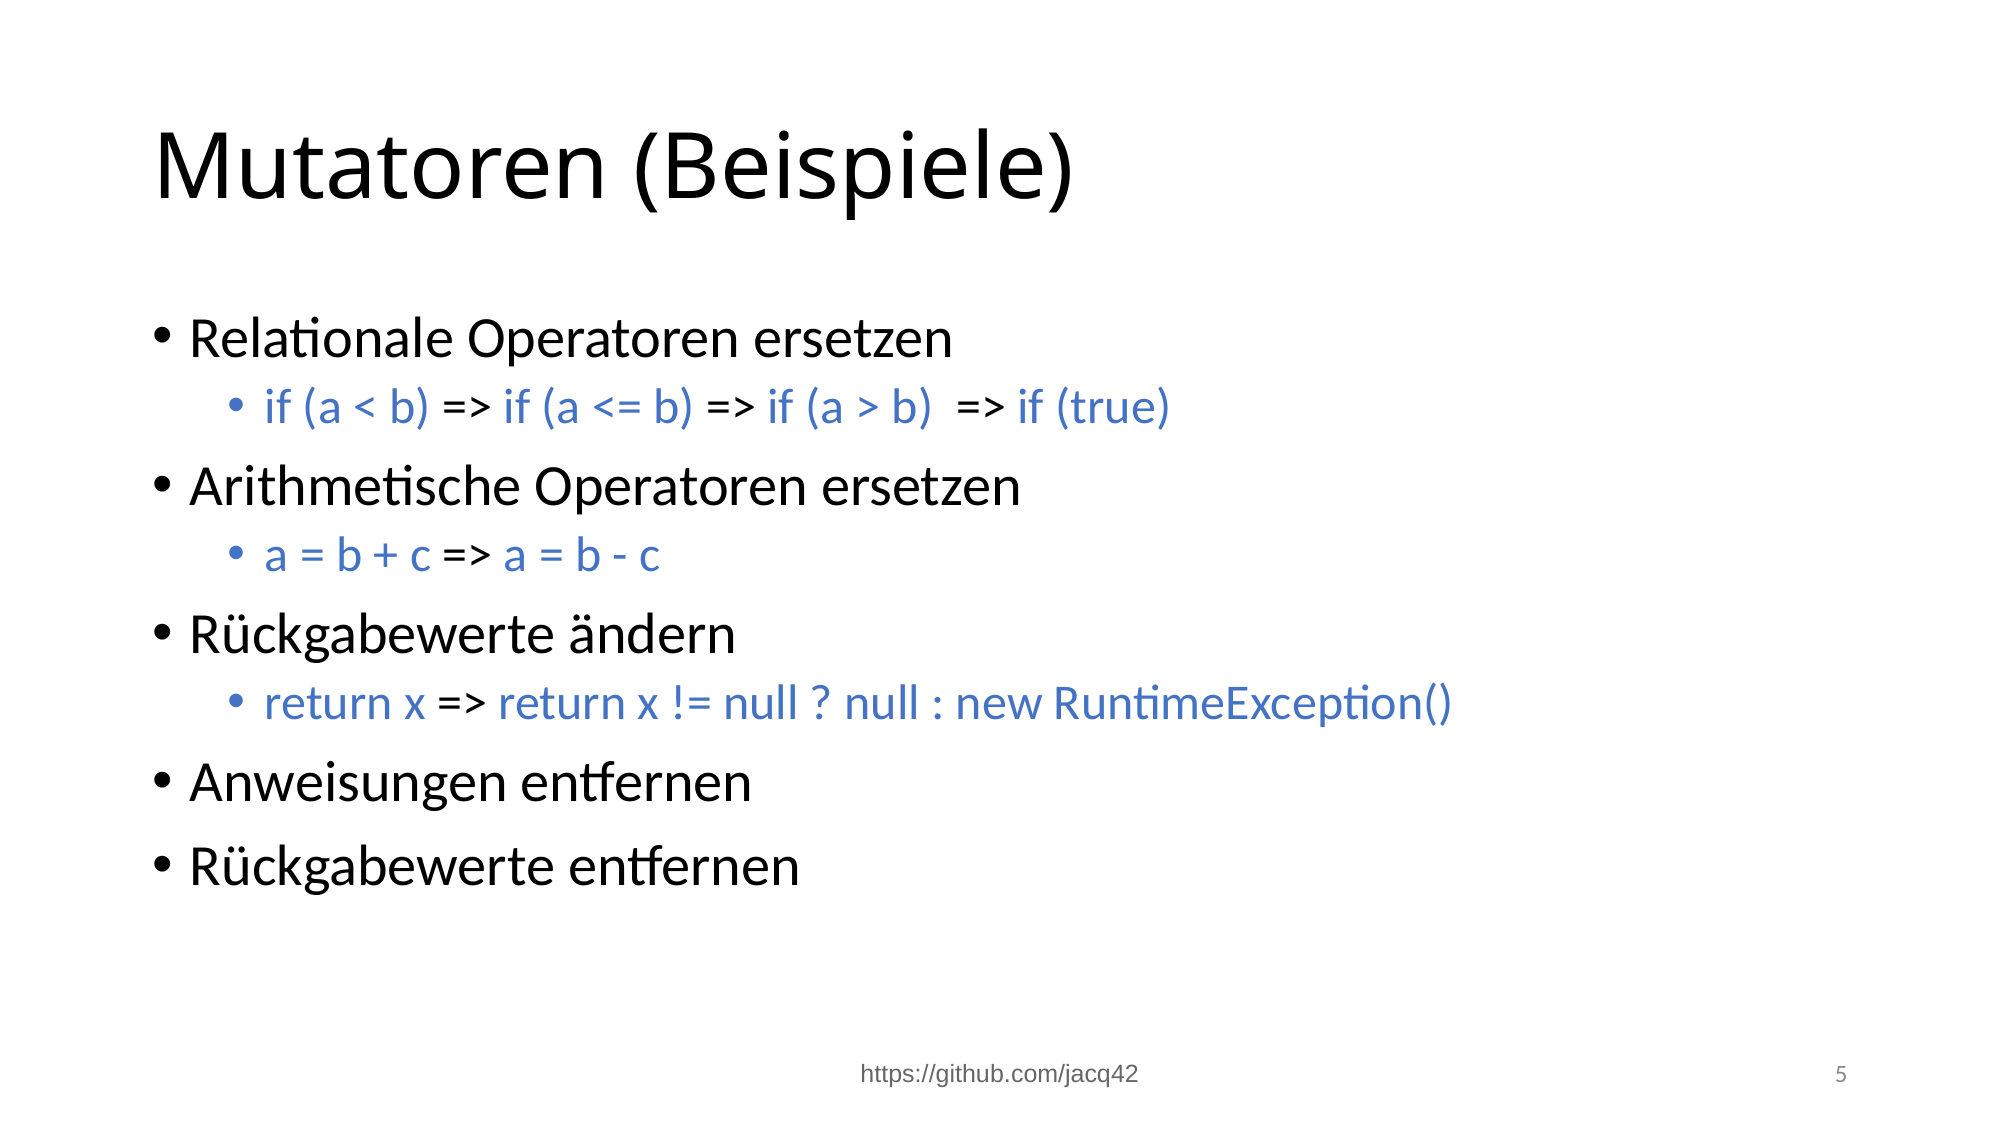

# Mutatoren (Beispiele)
Relationale Operatoren ersetzen
if (a < b) => if (a <= b) => if (a > b) => if (true)
Arithmetische Operatoren ersetzen
a = b + c => a = b - c
Rückgabewerte ändern
return x => return x != null ? null : new RuntimeException()
Anweisungen entfernen
Rückgabewerte entfernen
https://github.com/jacq42
5